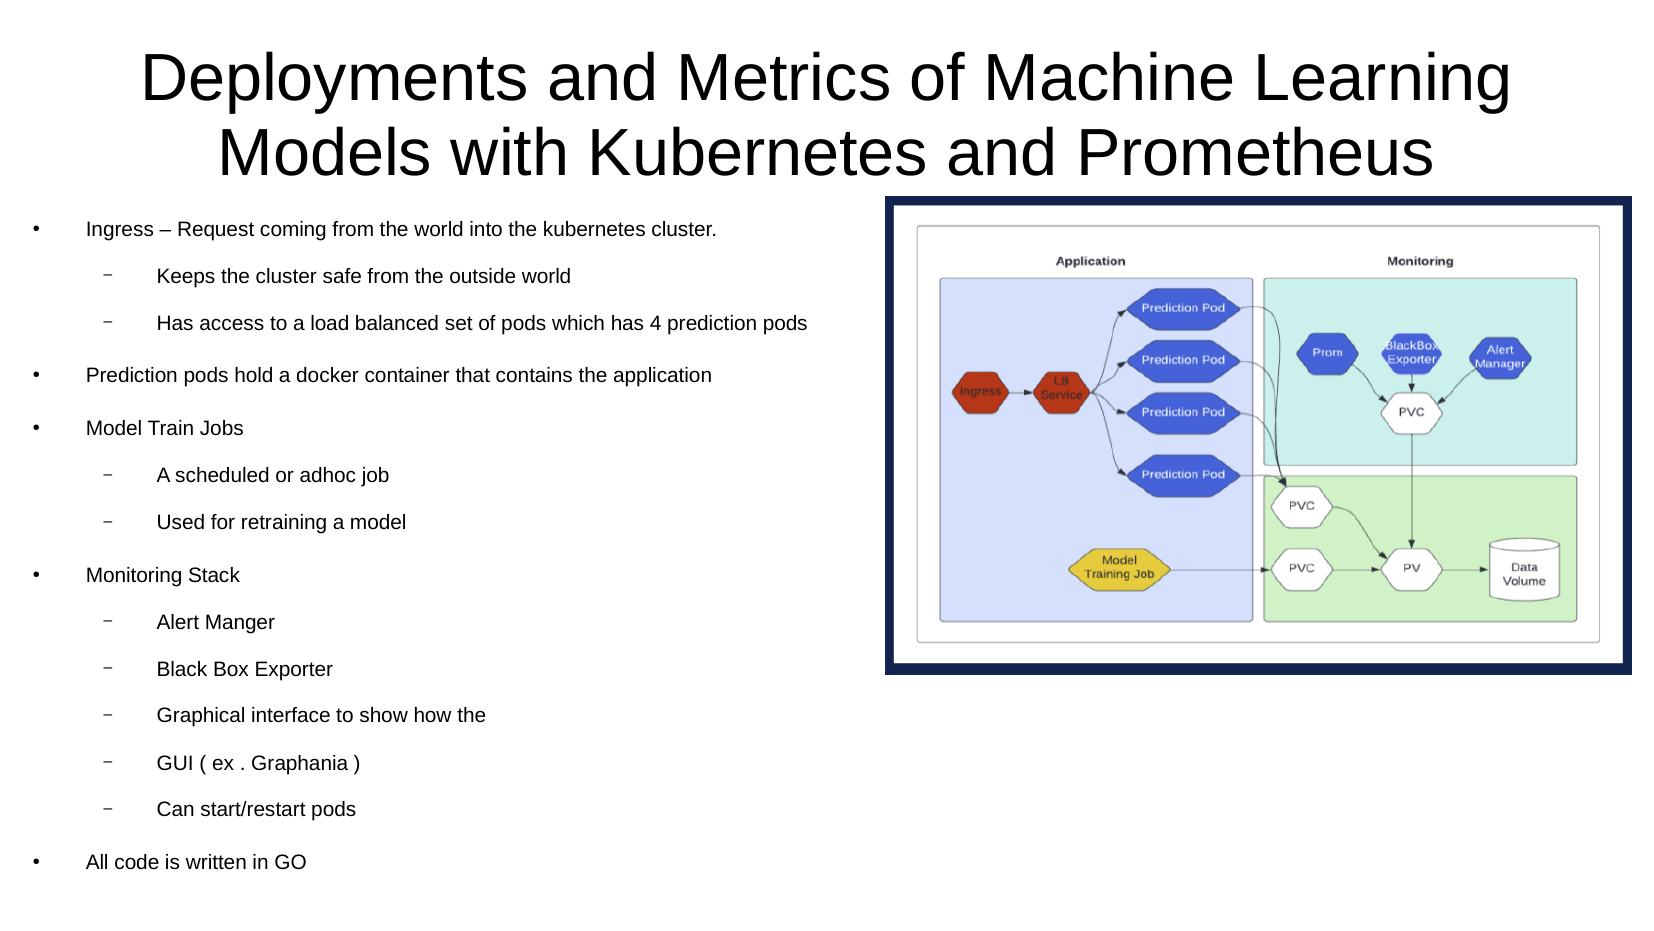

# Deployments and Metrics of Machine Learning Models with Kubernetes and Prometheus
Ingress – Request coming from the world into the kubernetes cluster.
Keeps the cluster safe from the outside world
Has access to a load balanced set of pods which has 4 prediction pods
Prediction pods hold a docker container that contains the application
Model Train Jobs
A scheduled or adhoc job
Used for retraining a model
Monitoring Stack
Alert Manger
Black Box Exporter
Graphical interface to show how the
GUI ( ex . Graphania )
Can start/restart pods
All code is written in GO